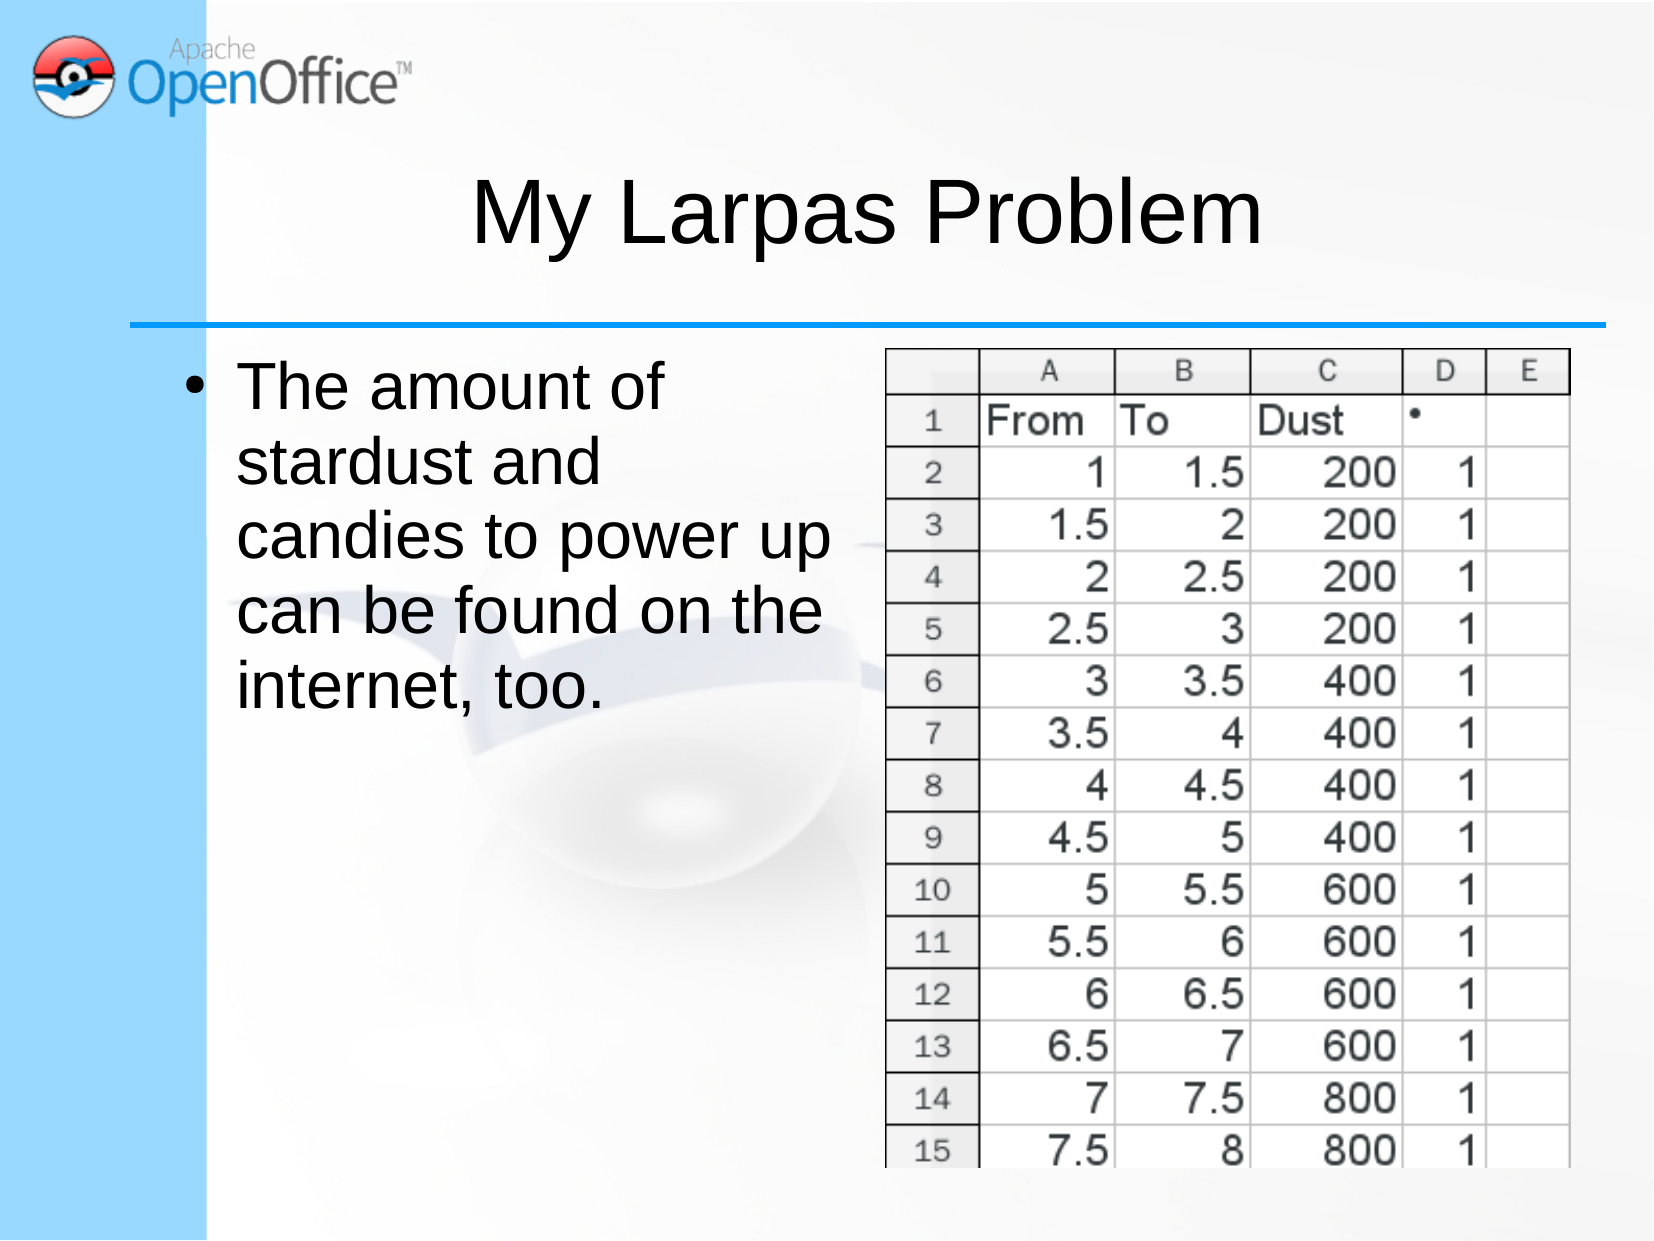

# My Larpas Problem
The amount of stardust and candies to power up can be found on the internet, too.